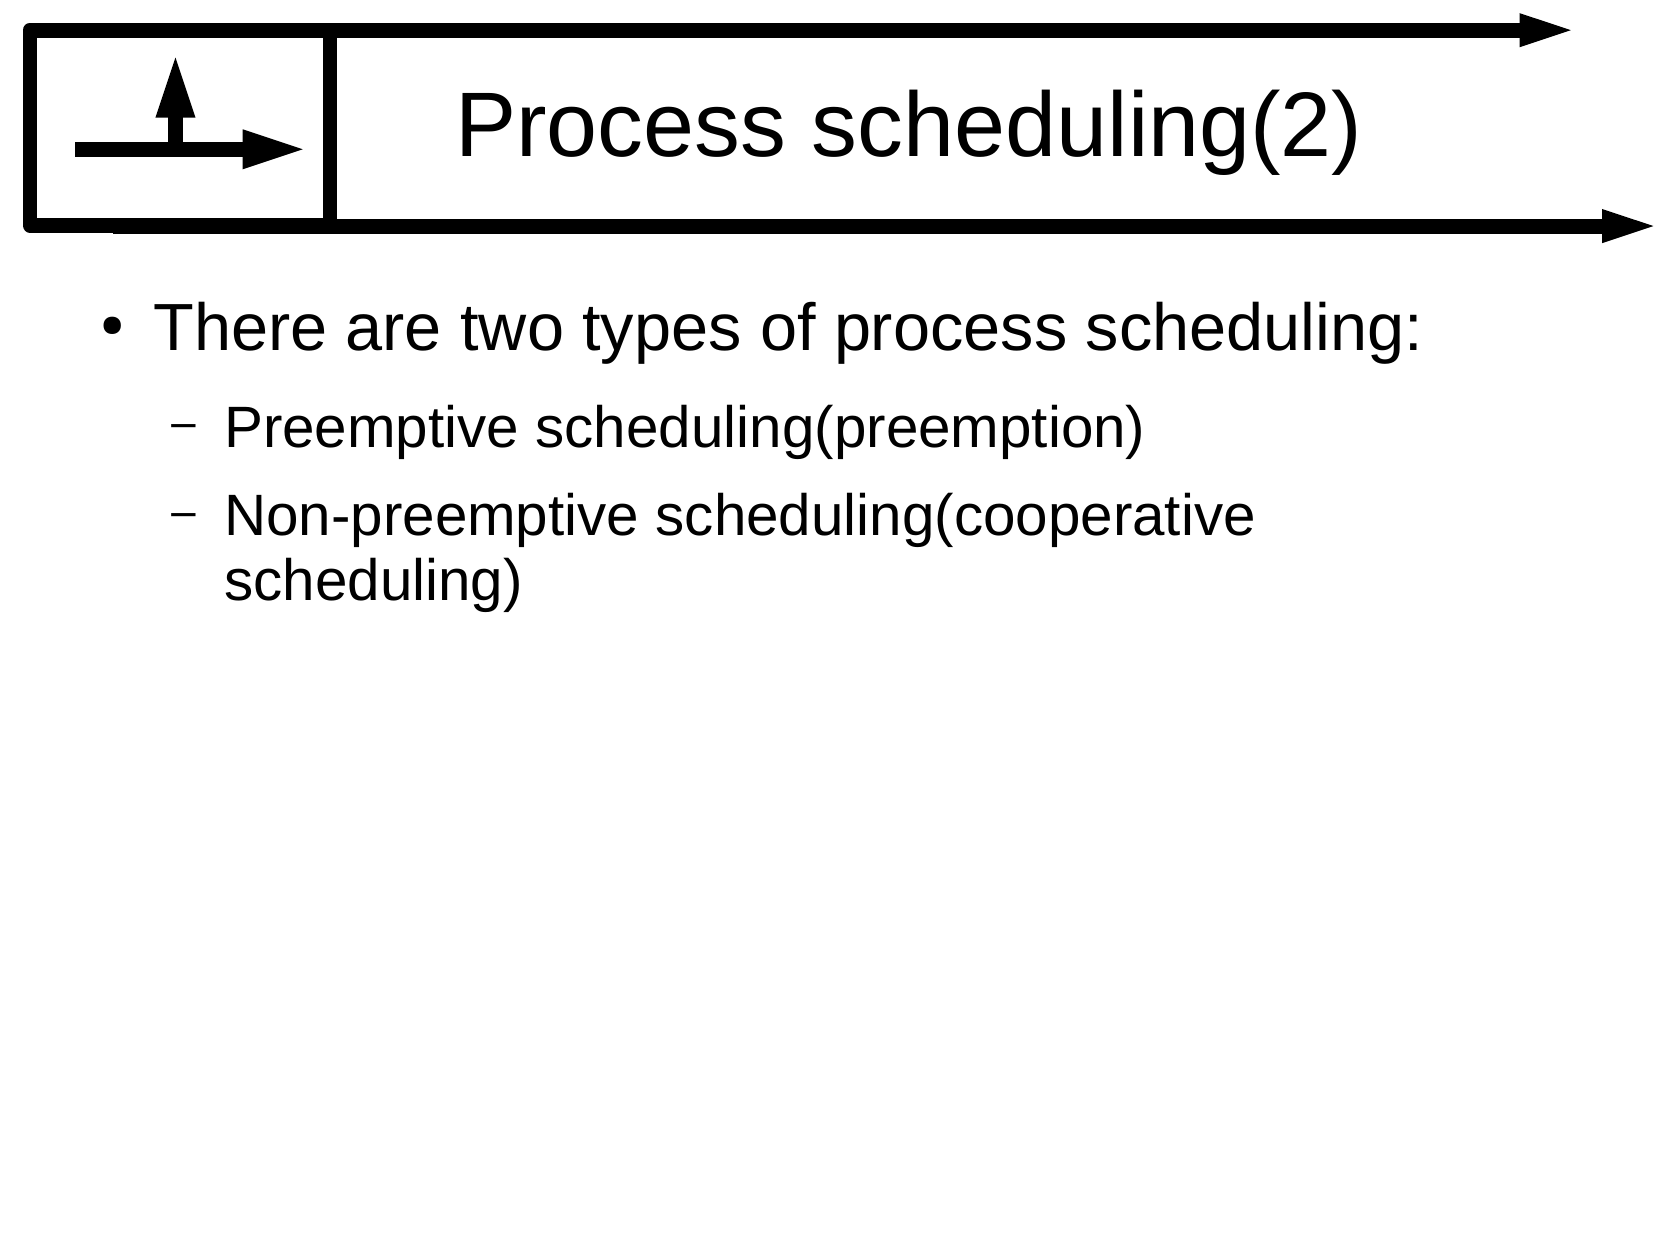

# Process scheduling(2)
There are two types of process scheduling:
Preemptive scheduling(preemption)
Non-preemptive scheduling(cooperative scheduling)